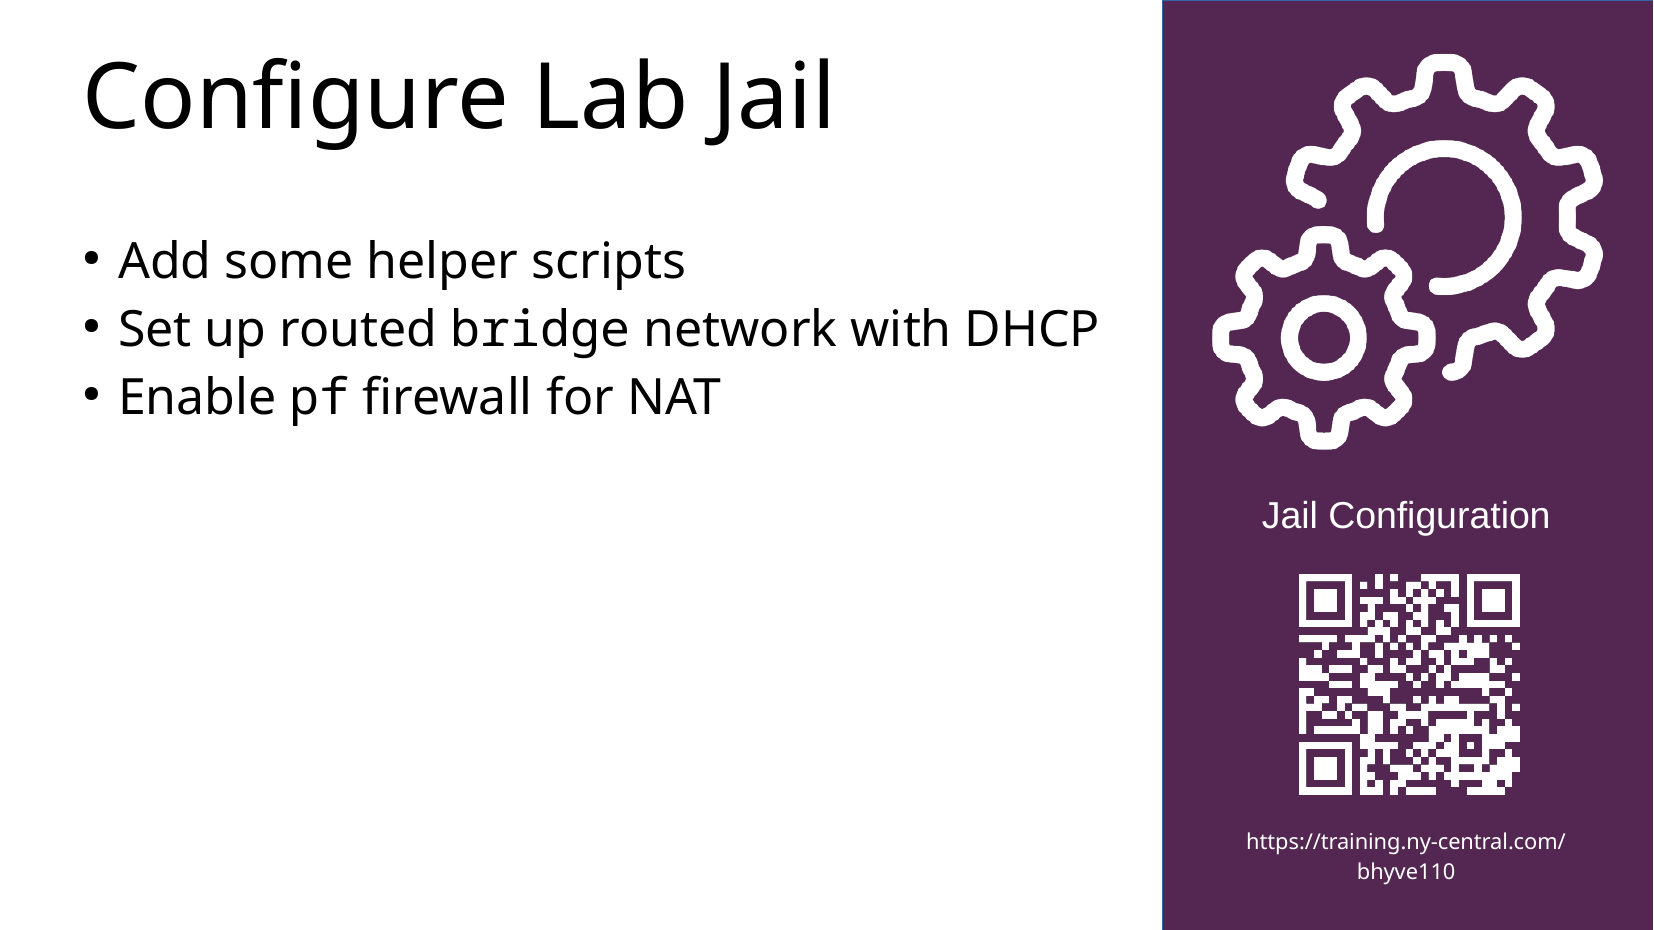

# Configure Lab Jail
Add some helper scripts
Set up routed bridge network with DHCP
Enable pf firewall for NAT
Jail Configuration
https://training.ny-central.com/bhyve110